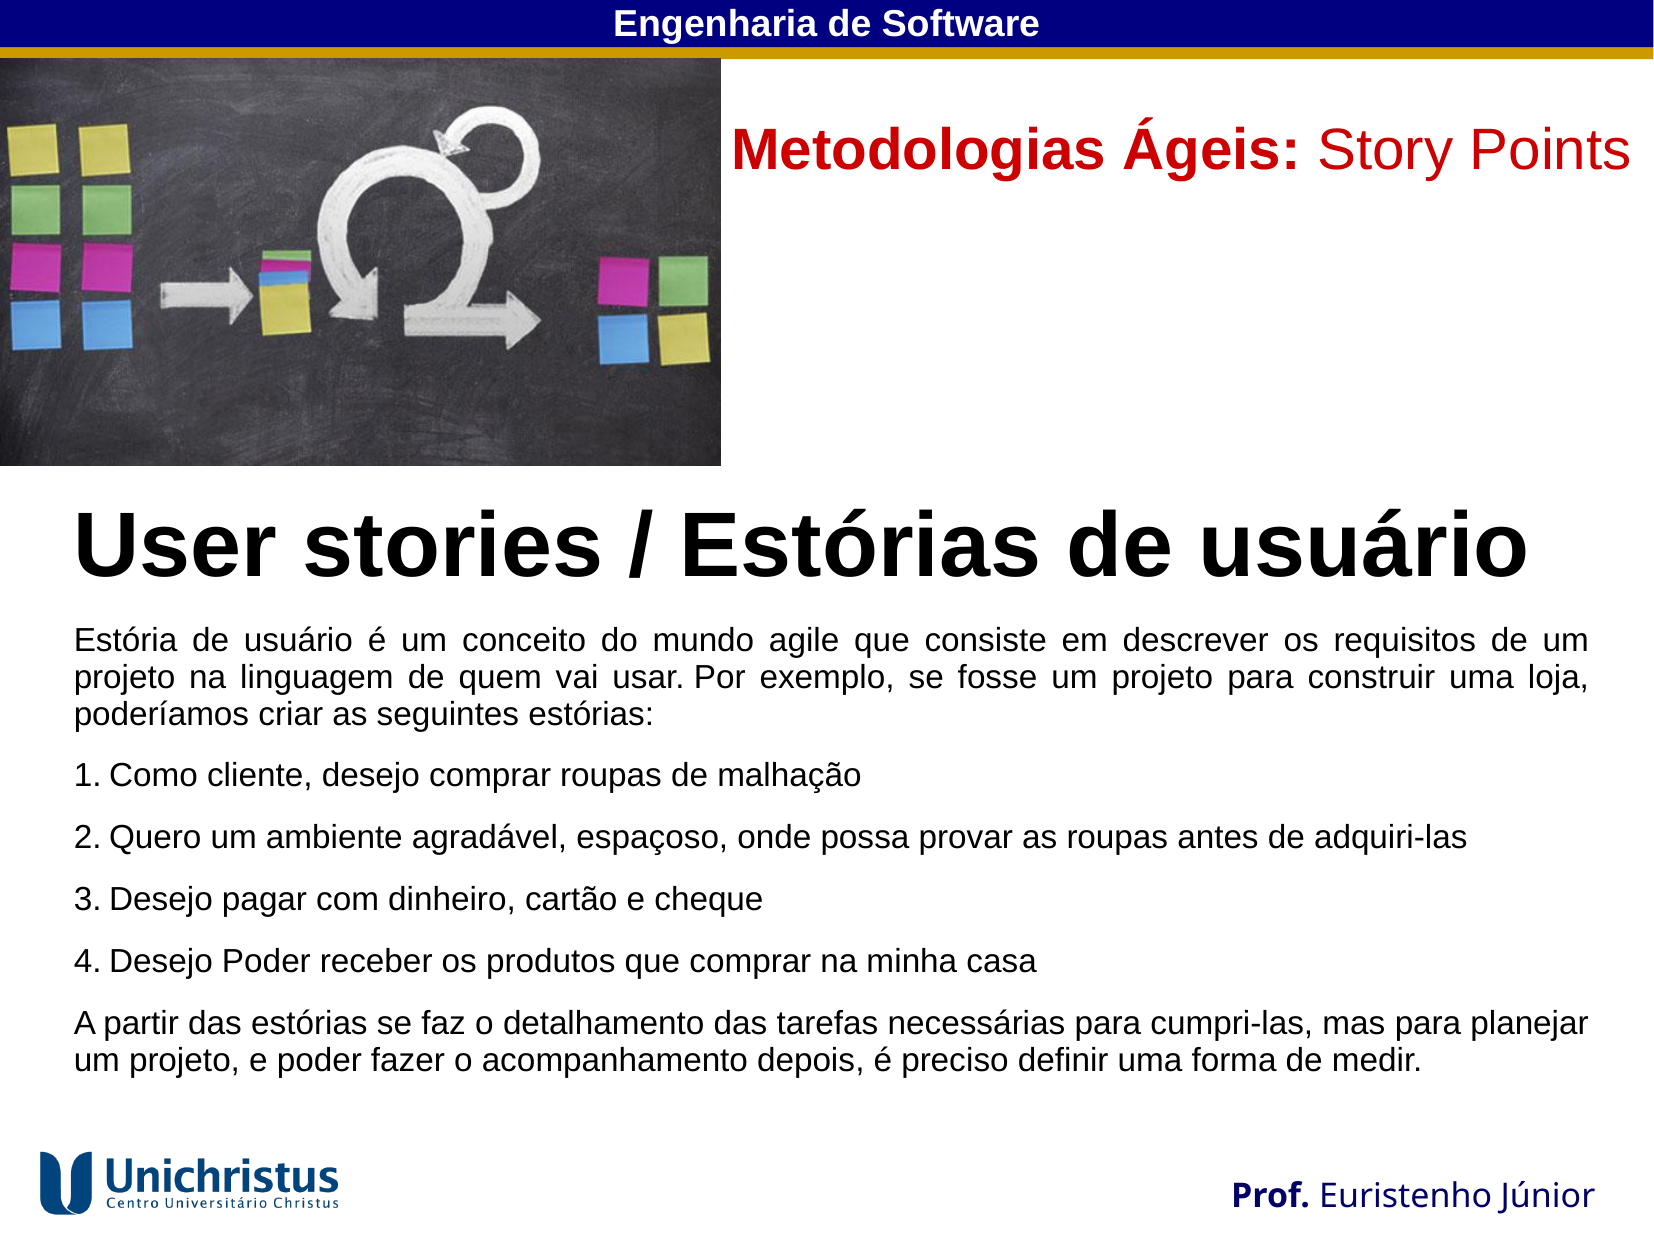

Engenharia de Software
Metodologias Ágeis: Story Points
User stories / Estórias de usuário
Estória de usuário é um conceito do mundo agile que consiste em descrever os requisitos de um projeto na linguagem de quem vai usar. Por exemplo, se fosse um projeto para construir uma loja, poderíamos criar as seguintes estórias:
Como cliente, desejo comprar roupas de malhação
Quero um ambiente agradável, espaçoso, onde possa provar as roupas antes de adquiri-las
Desejo pagar com dinheiro, cartão e cheque
Desejo Poder receber os produtos que comprar na minha casa
A partir das estórias se faz o detalhamento das tarefas necessárias para cumpri-las, mas para planejar um projeto, e poder fazer o acompanhamento depois, é preciso definir uma forma de medir.
Prof. Euristenho Júnior